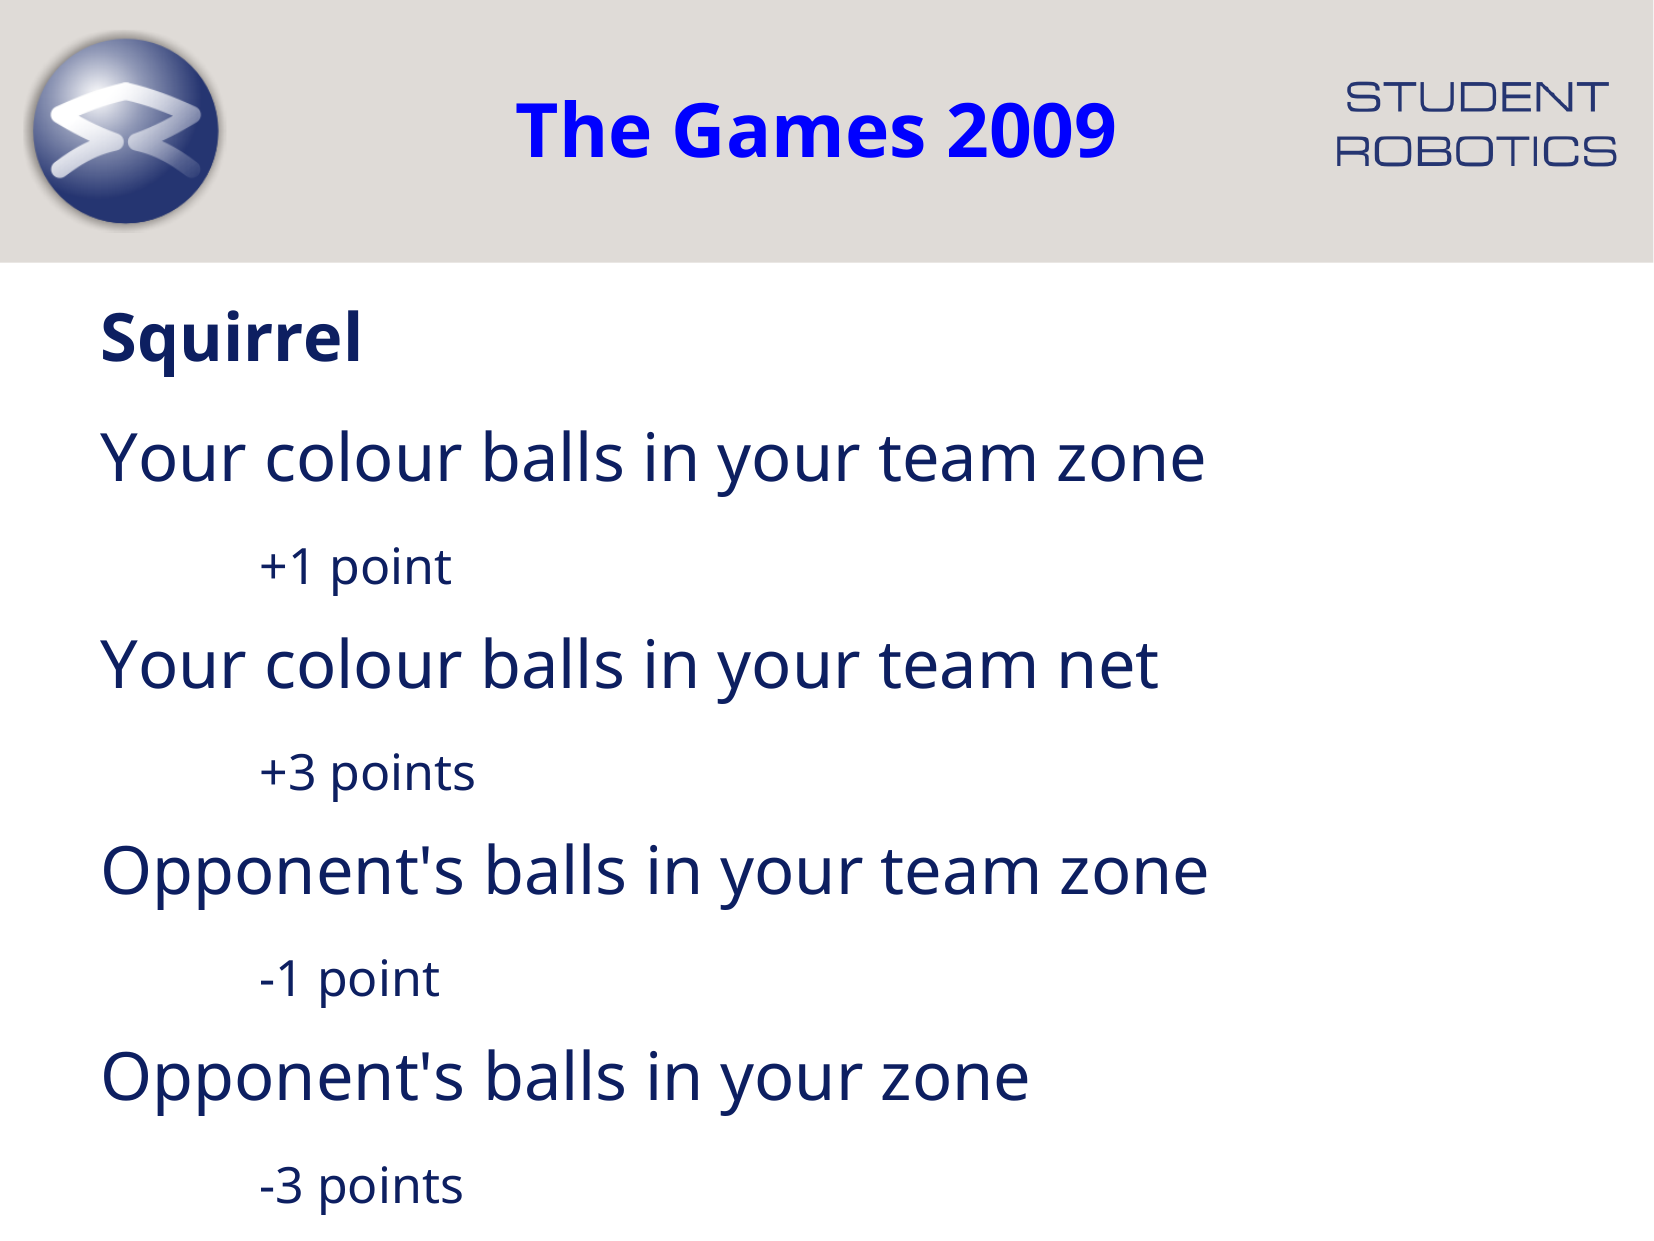

# The Games 2009
Squirrel
Your colour balls in your team zone
+1 point
Your colour balls in your team net
+3 points
Opponent's balls in your team zone
-1 point
Opponent's balls in your zone
-3 points